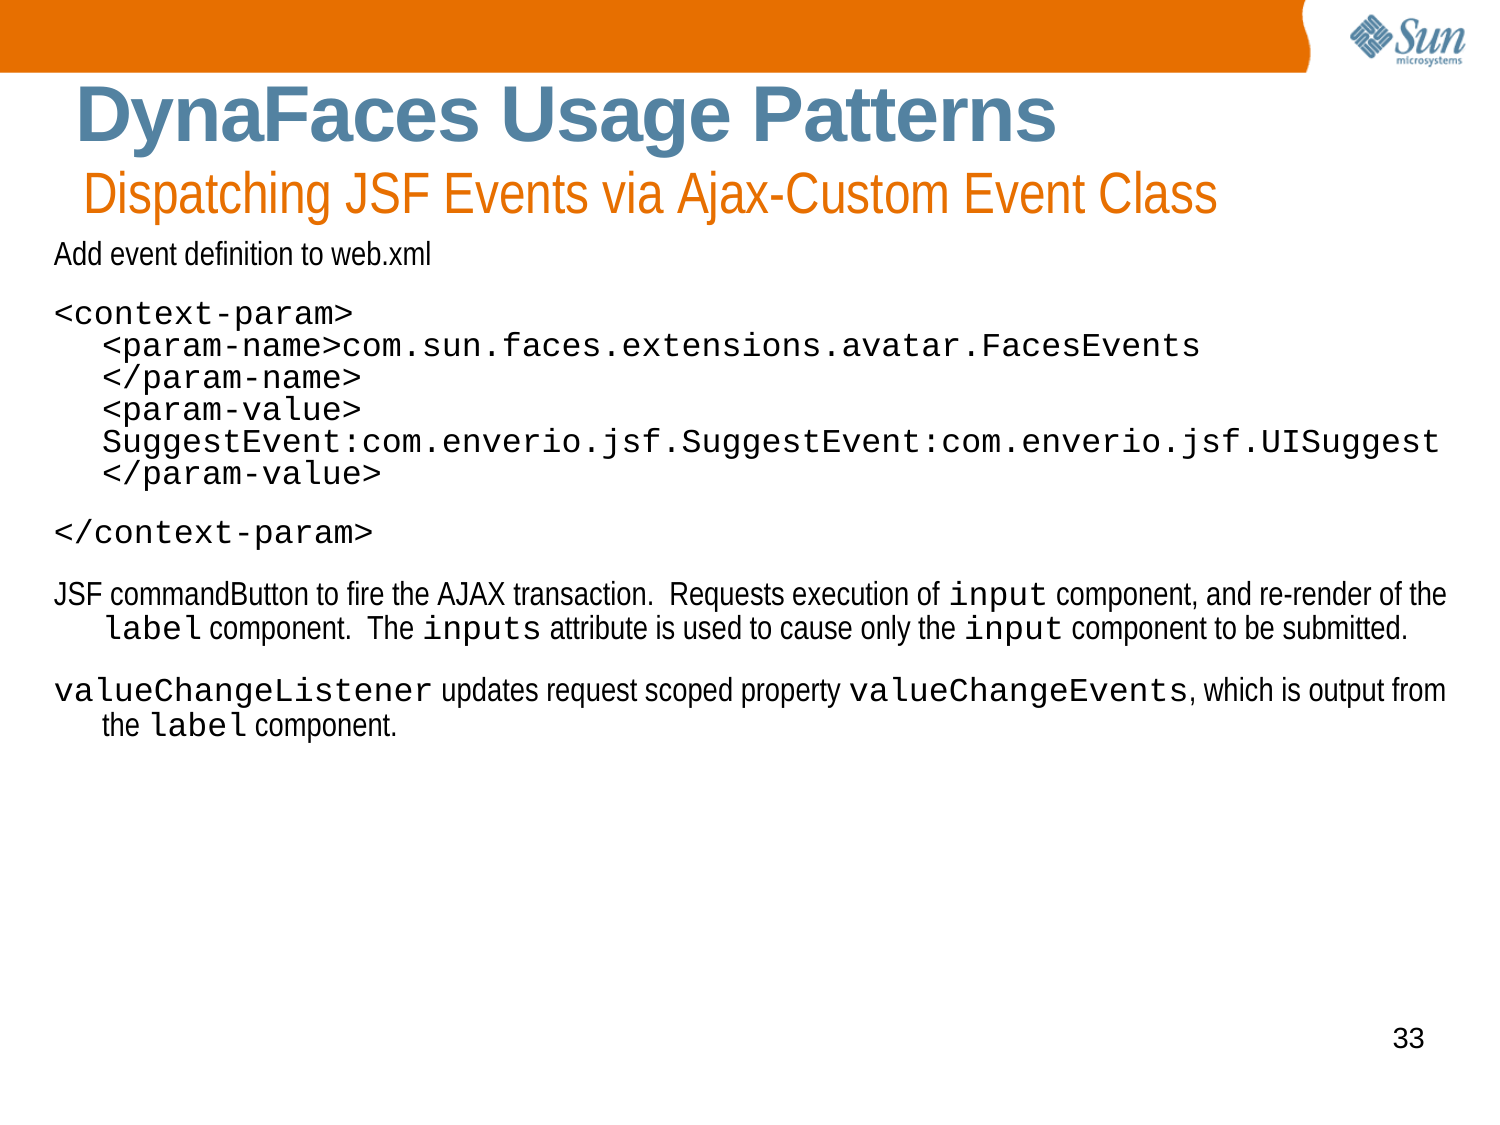

# DynaFaces Usage Patterns
Dispatching JSF Events via Ajax-Custom Event Class
Add event definition to web.xml
<context-param>
<param-name>com.sun.faces.extensions.avatar.FacesEvents
</param-name>
<param-value>
SuggestEvent:com.enverio.jsf.SuggestEvent:com.enverio.jsf.UISuggest</param-value>
</context-param>
JSF commandButton to fire the AJAX transaction. Requests execution of input component, and re-render of the label component. The inputs attribute is used to cause only the input component to be submitted.
valueChangeListener updates request scoped property valueChangeEvents, which is output from the label component.
33